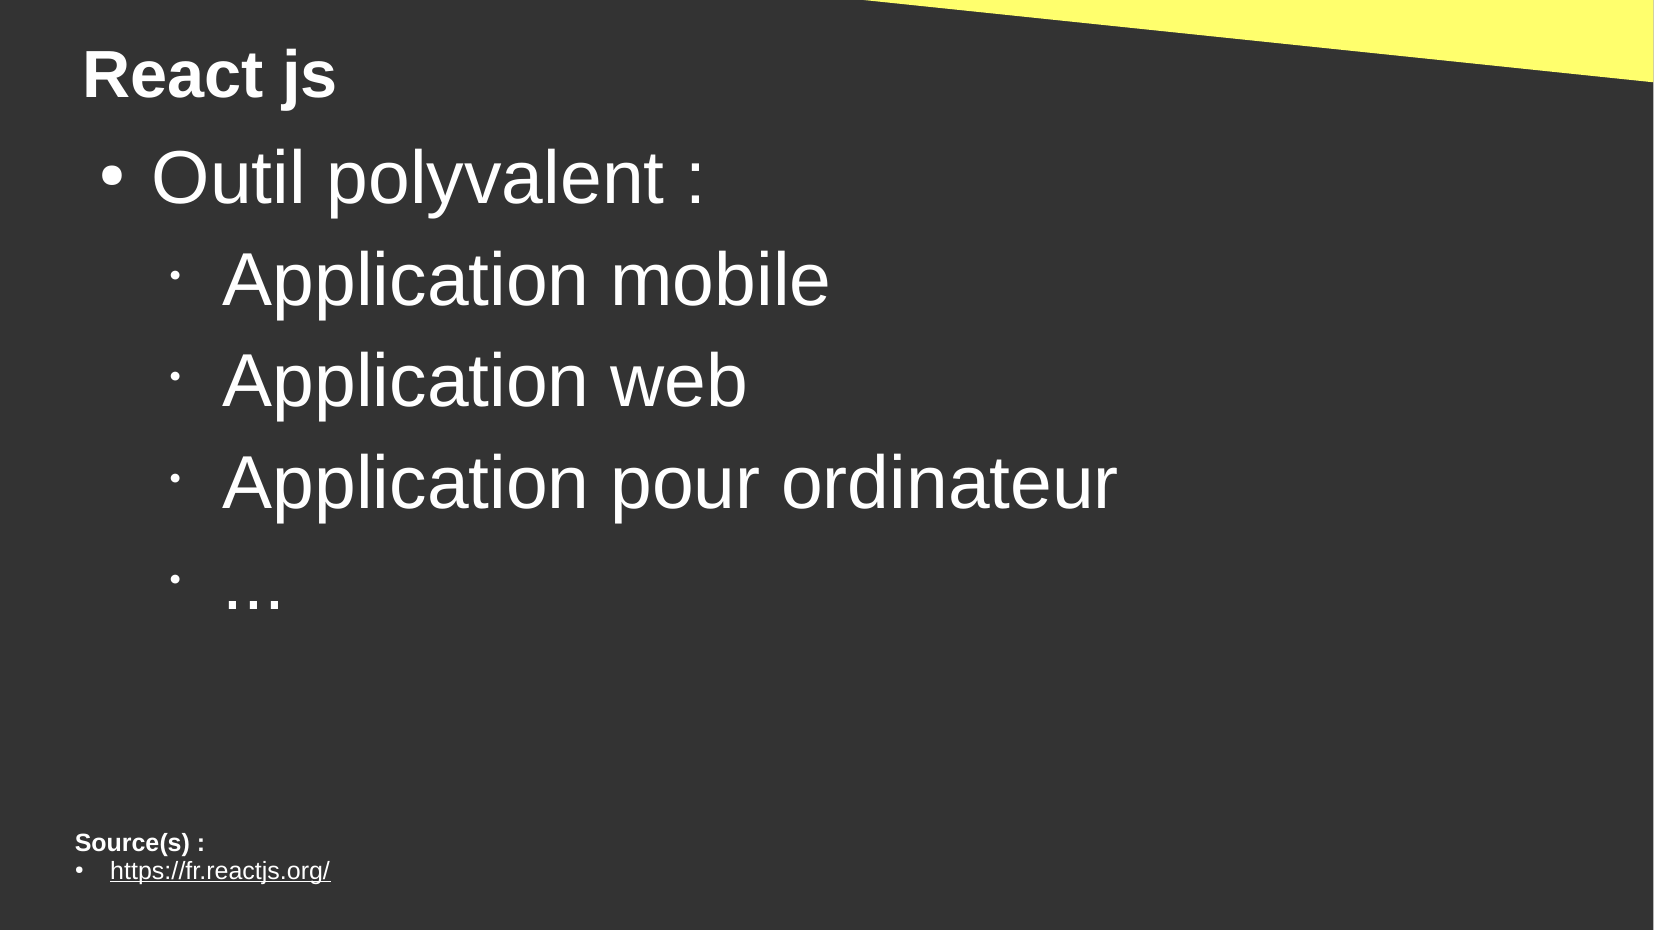

# React js
Outil polyvalent :
Application mobile
Application web
Application pour ordinateur
...
Source(s) :
https://fr.reactjs.org/